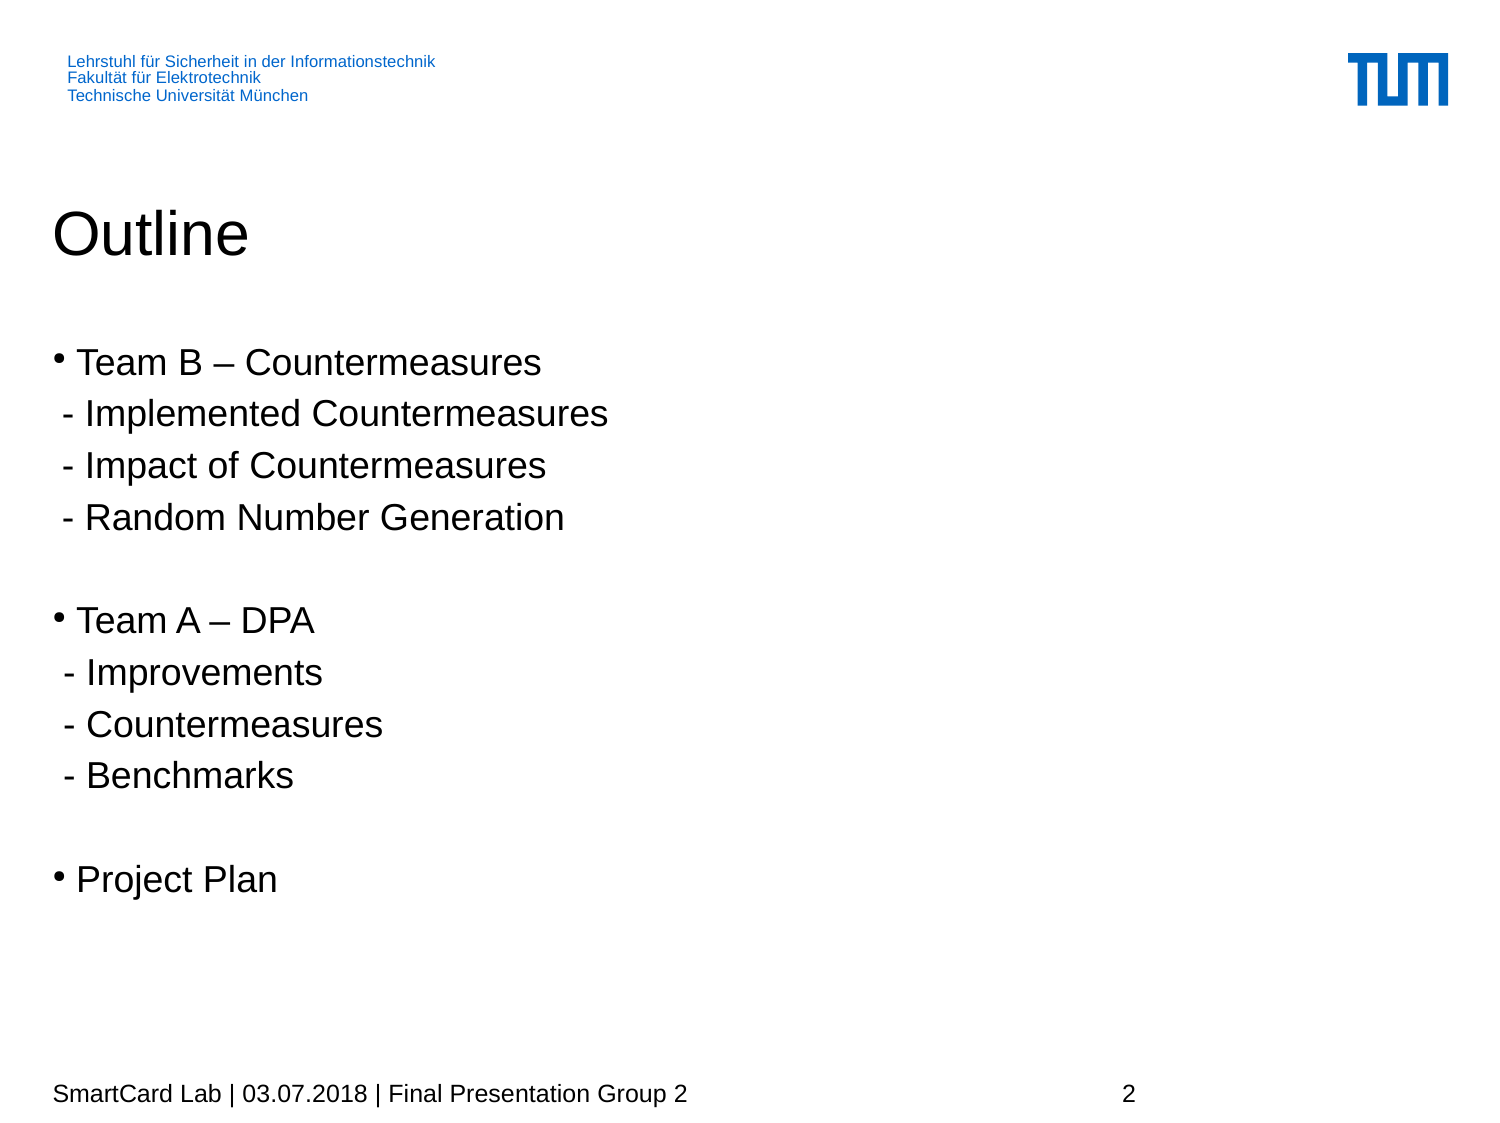

# Outline
 Team B – Countermeasures
- Implemented Countermeasures
- Impact of Countermeasures
- Random Number Generation
 Team A – DPA
 - Improvements
 - Countermeasures
 - Benchmarks
 Project Plan
SmartCard Lab | 03.07.2018 | Final Presentation Group 2